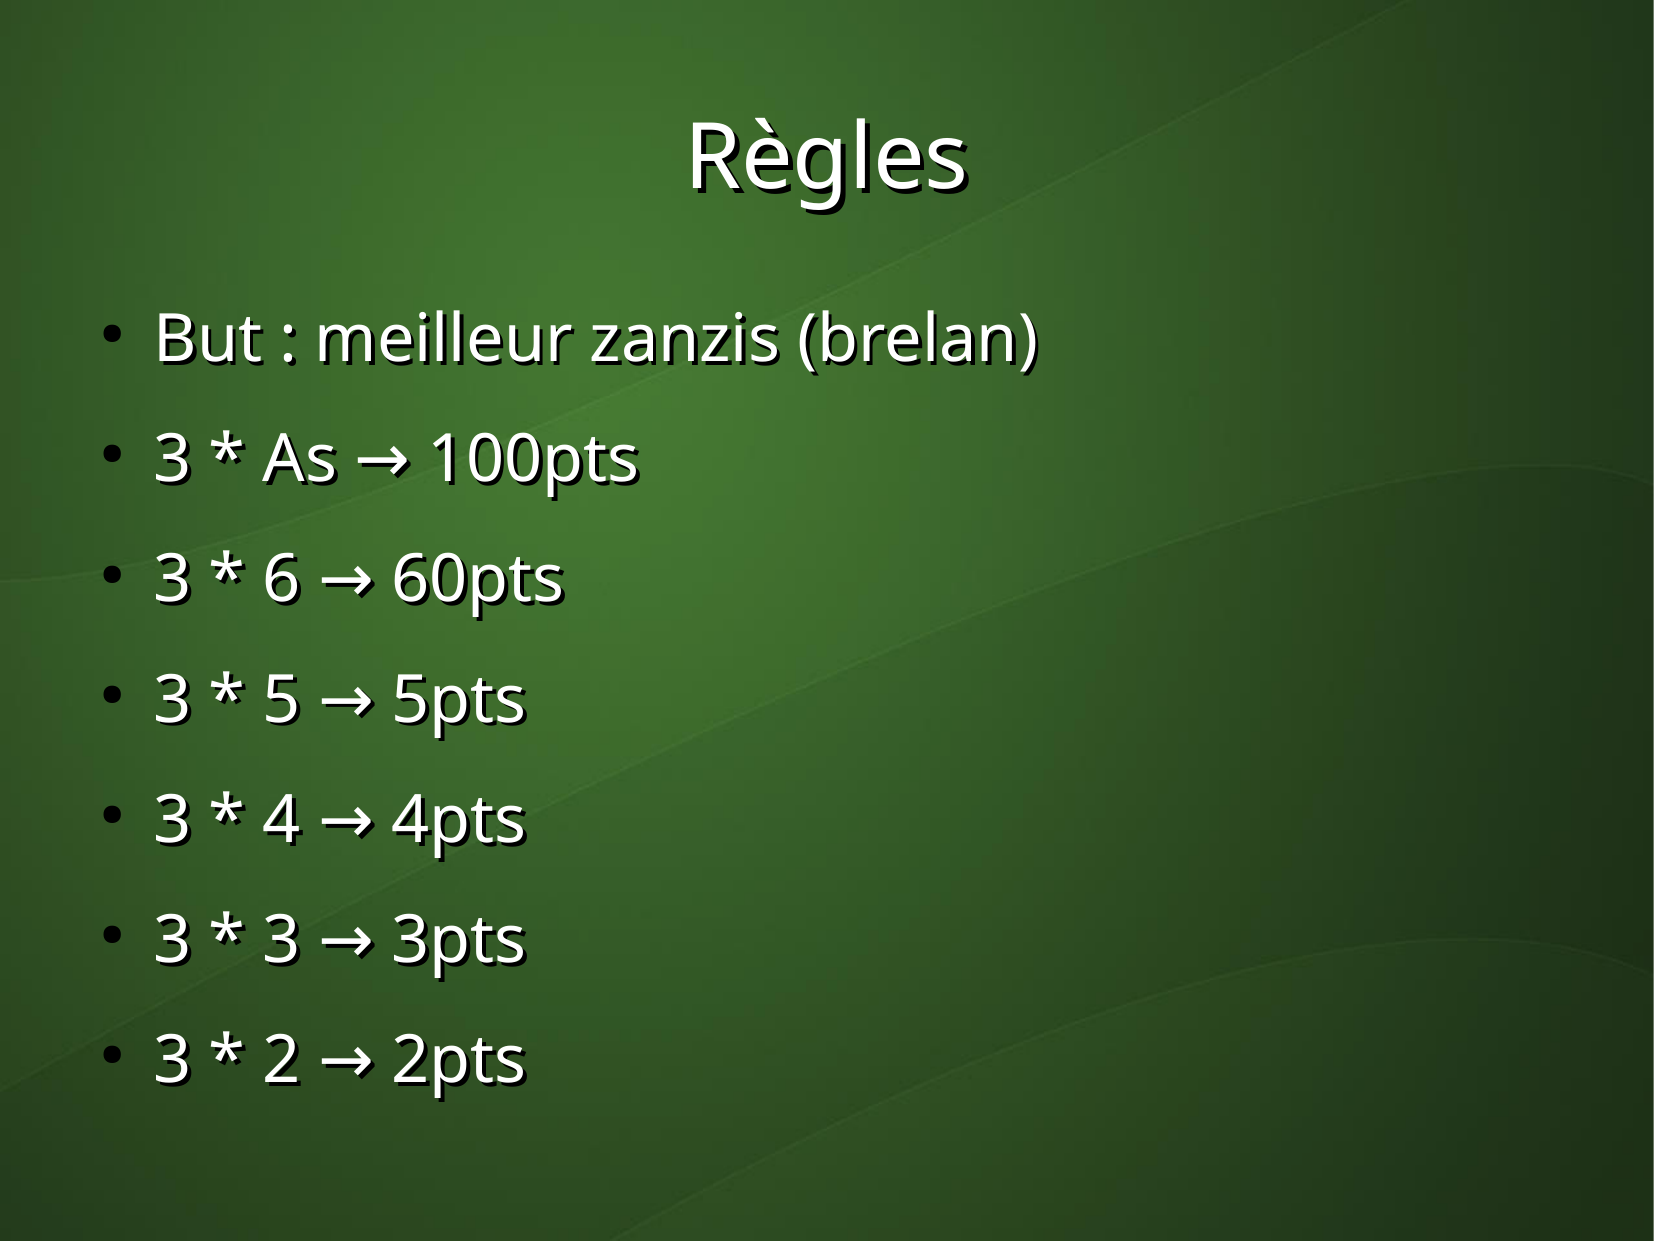

# Règles
But : meilleur zanzis (brelan)
3 * As → 100pts
3 * 6 → 60pts
3 * 5 → 5pts
3 * 4 → 4pts
3 * 3 → 3pts
3 * 2 → 2pts